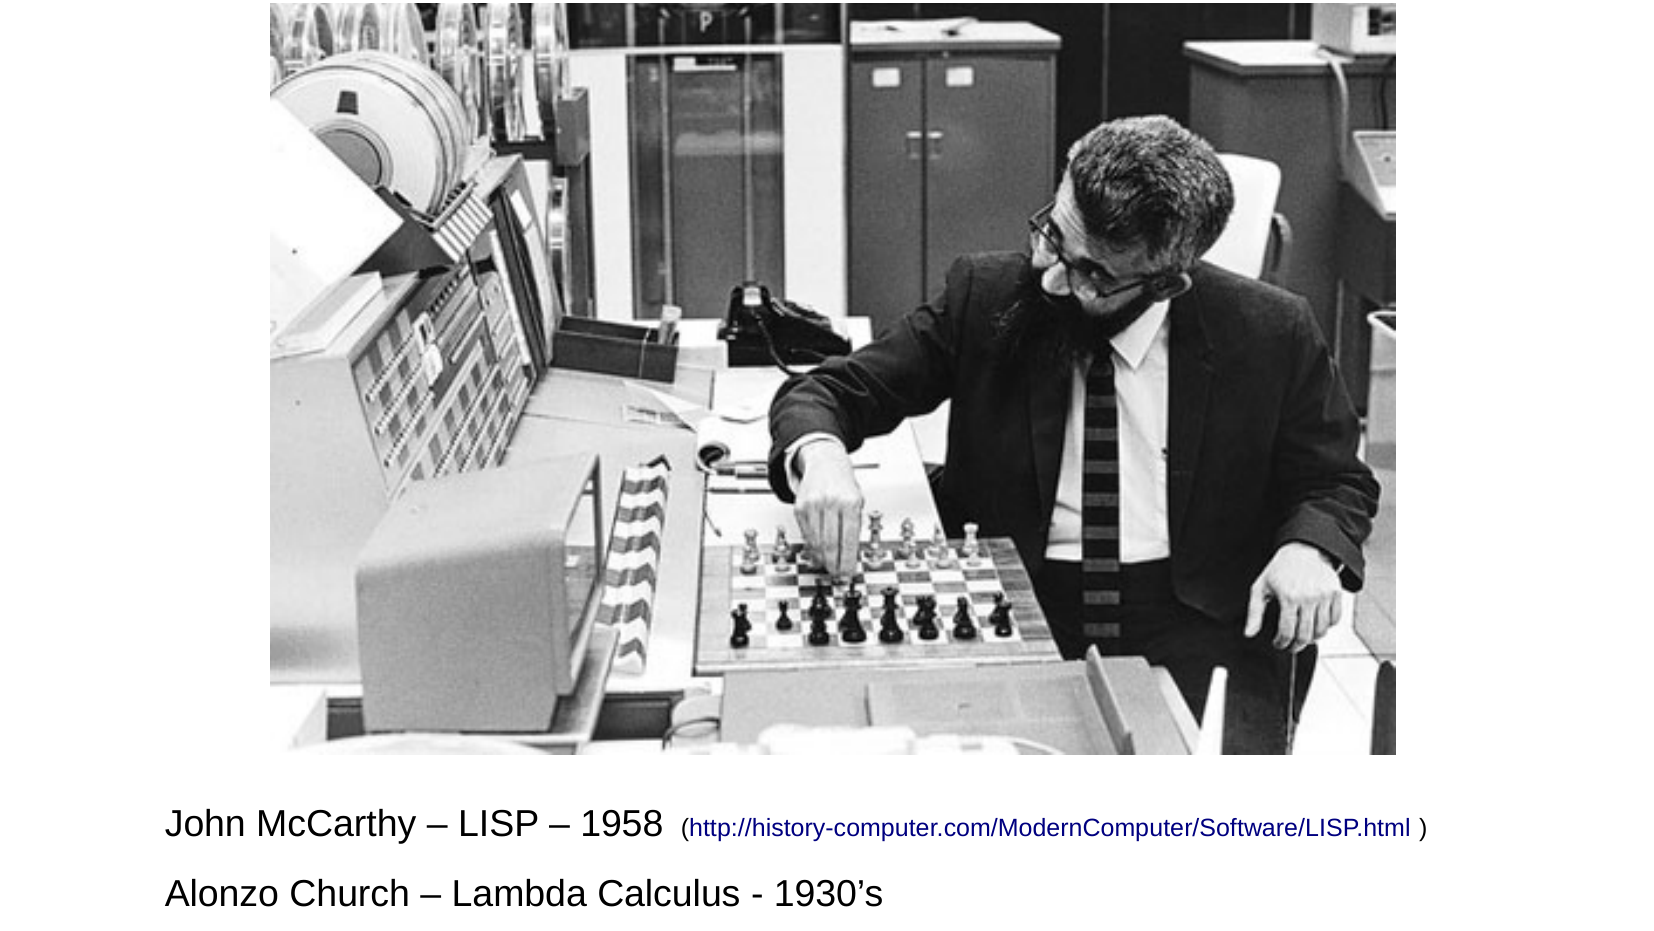

John McCarthy – LISP – 1958 (http://history-computer.com/ModernComputer/Software/LISP.html )
Alonzo Church – Lambda Calculus - 1930’s